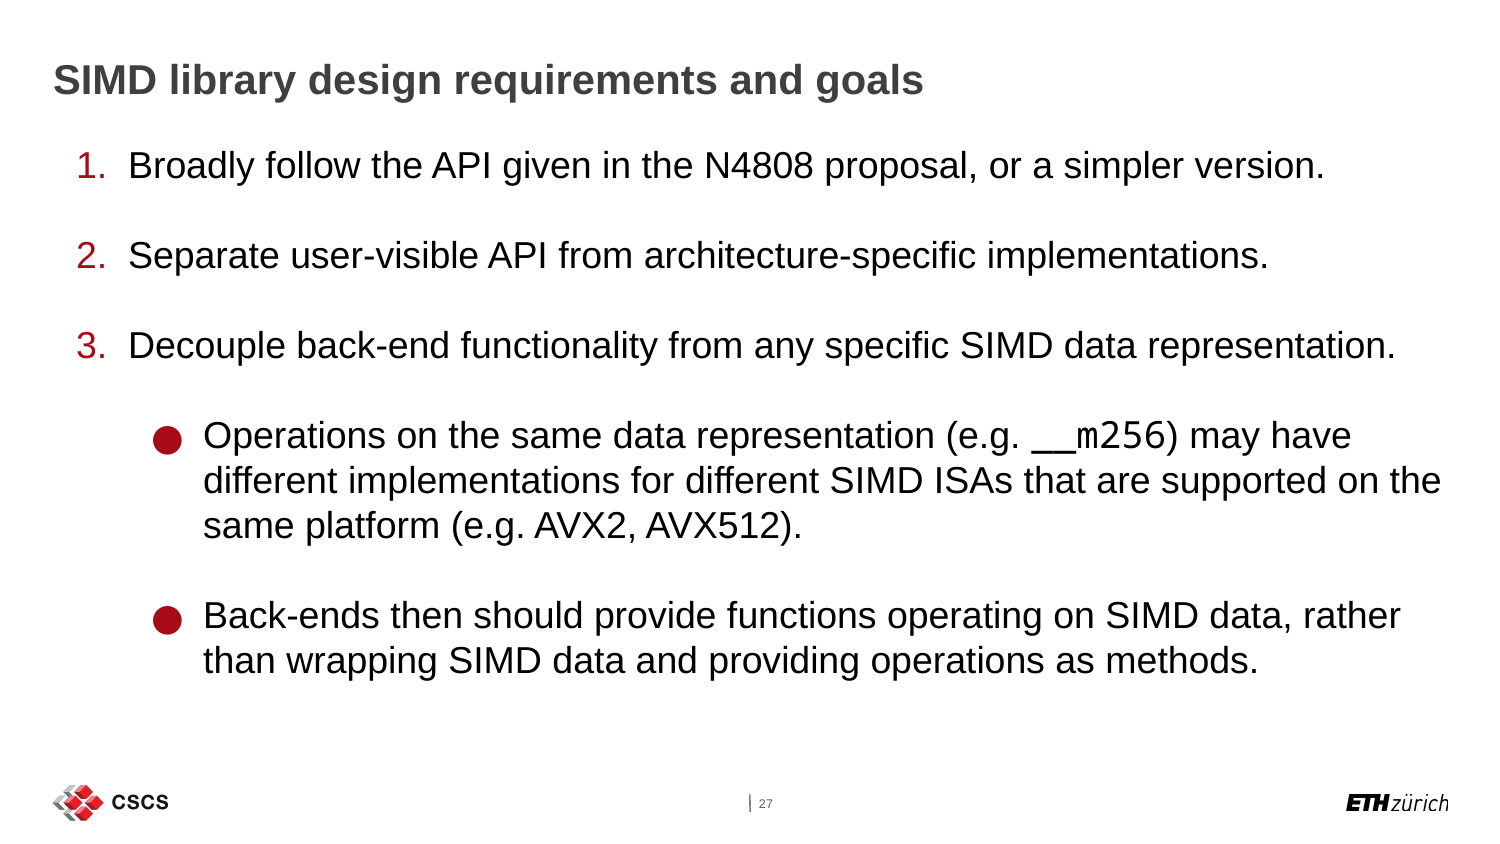

# SIMD library design requirements and goals
Broadly follow the API given in the N4808 proposal, or a simpler version.
Separate user-visible API from architecture-specific implementations.
Decouple back-end functionality from any specific SIMD data representation.
Operations on the same data representation (e.g. __m256) may have different implementations for different SIMD ISAs that are supported on the same platform (e.g. AVX2, AVX512).
Back-ends then should provide functions operating on SIMD data, rather than wrapping SIMD data and providing operations as methods.